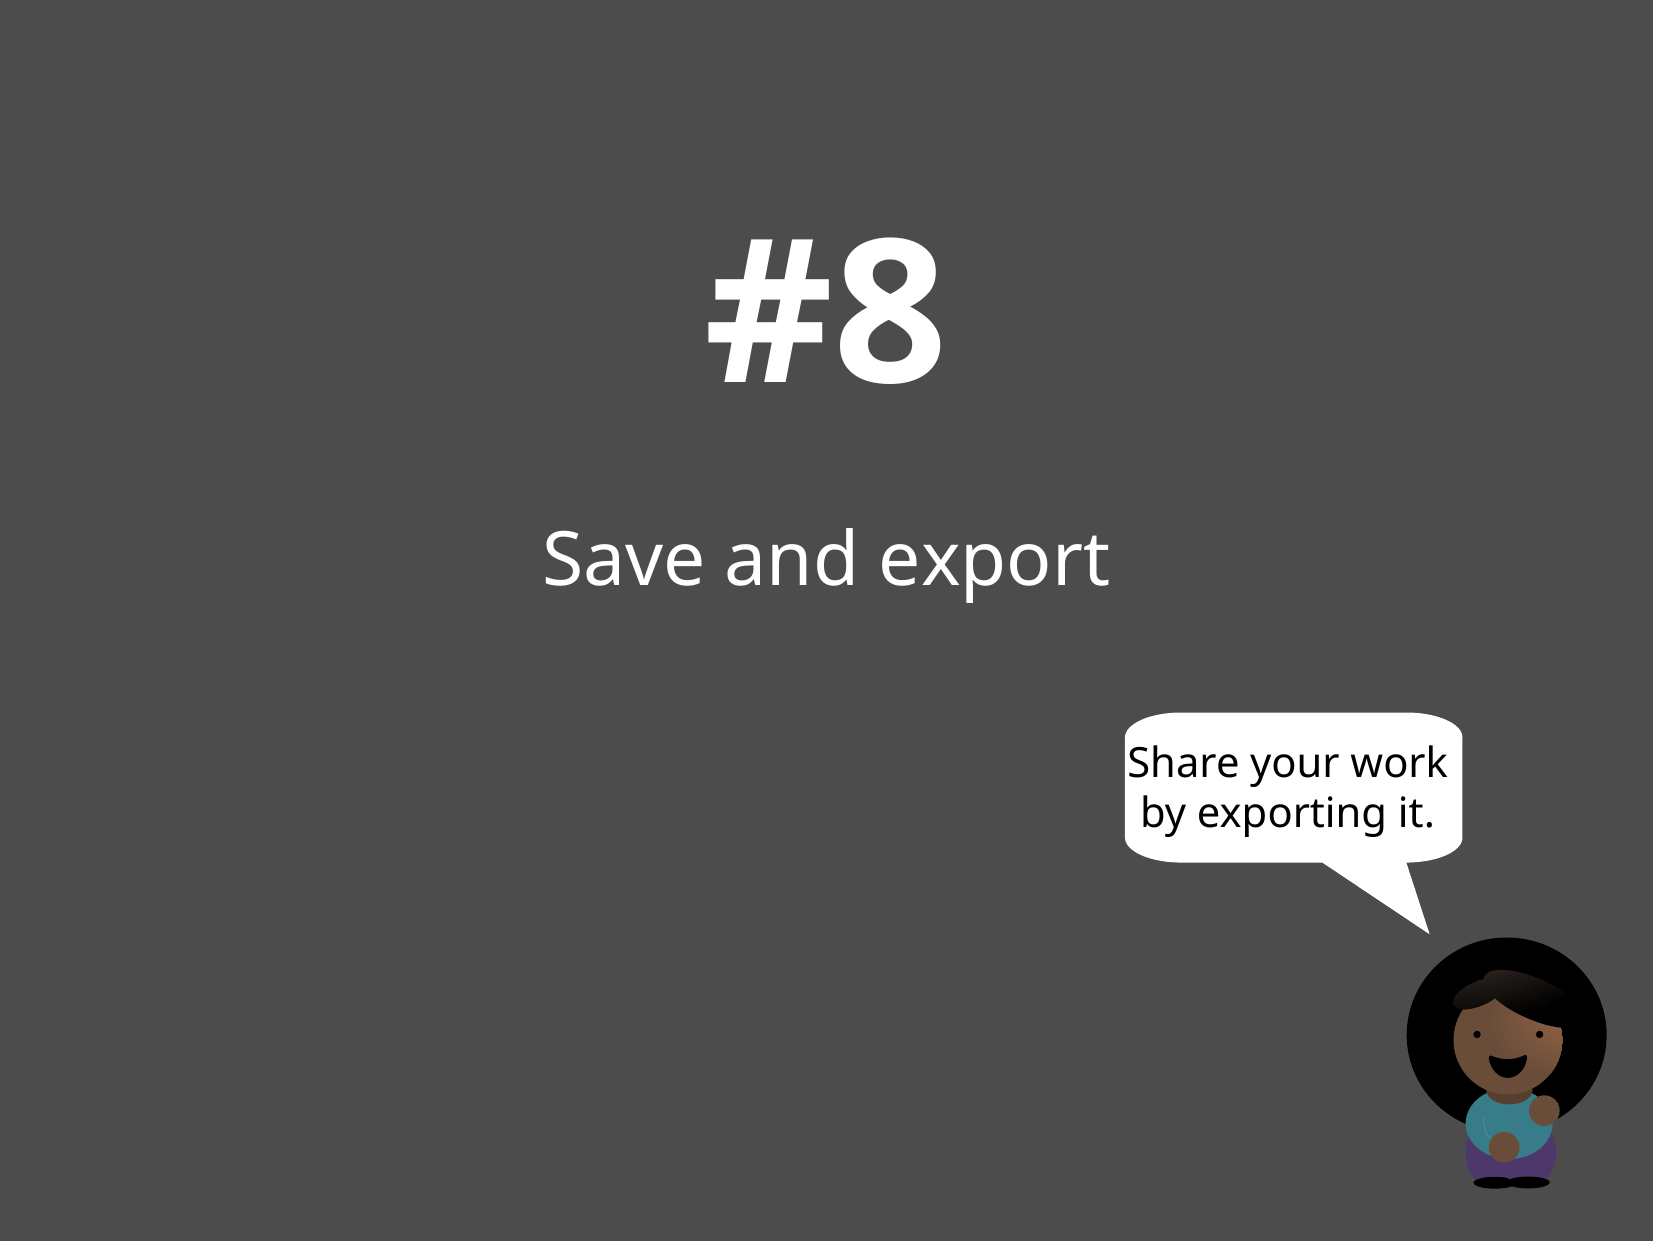

# #8 Save and export
Share your work
by exporting it.